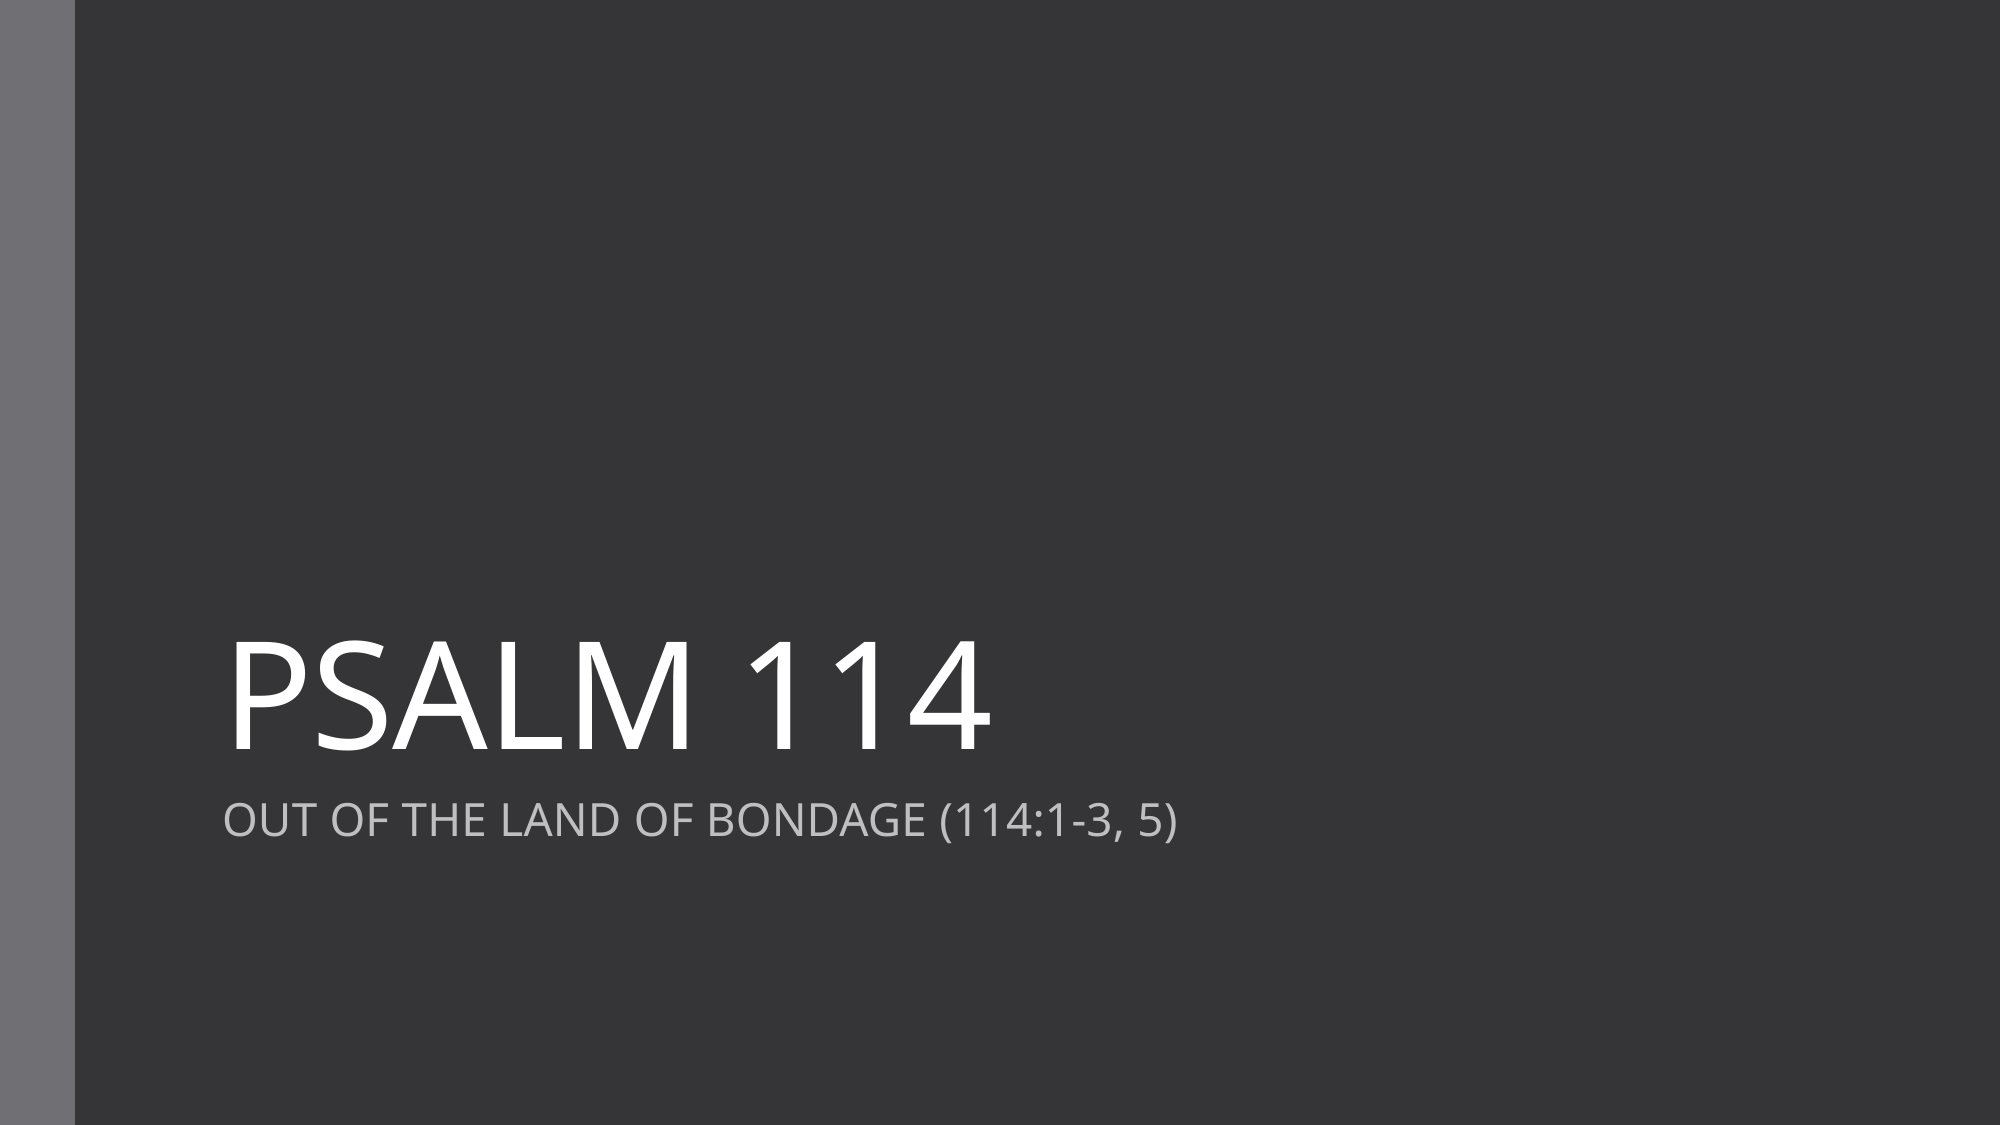

# PSALM 114
OUT OF THE LAND OF BONDAGE (114:1-3, 5)